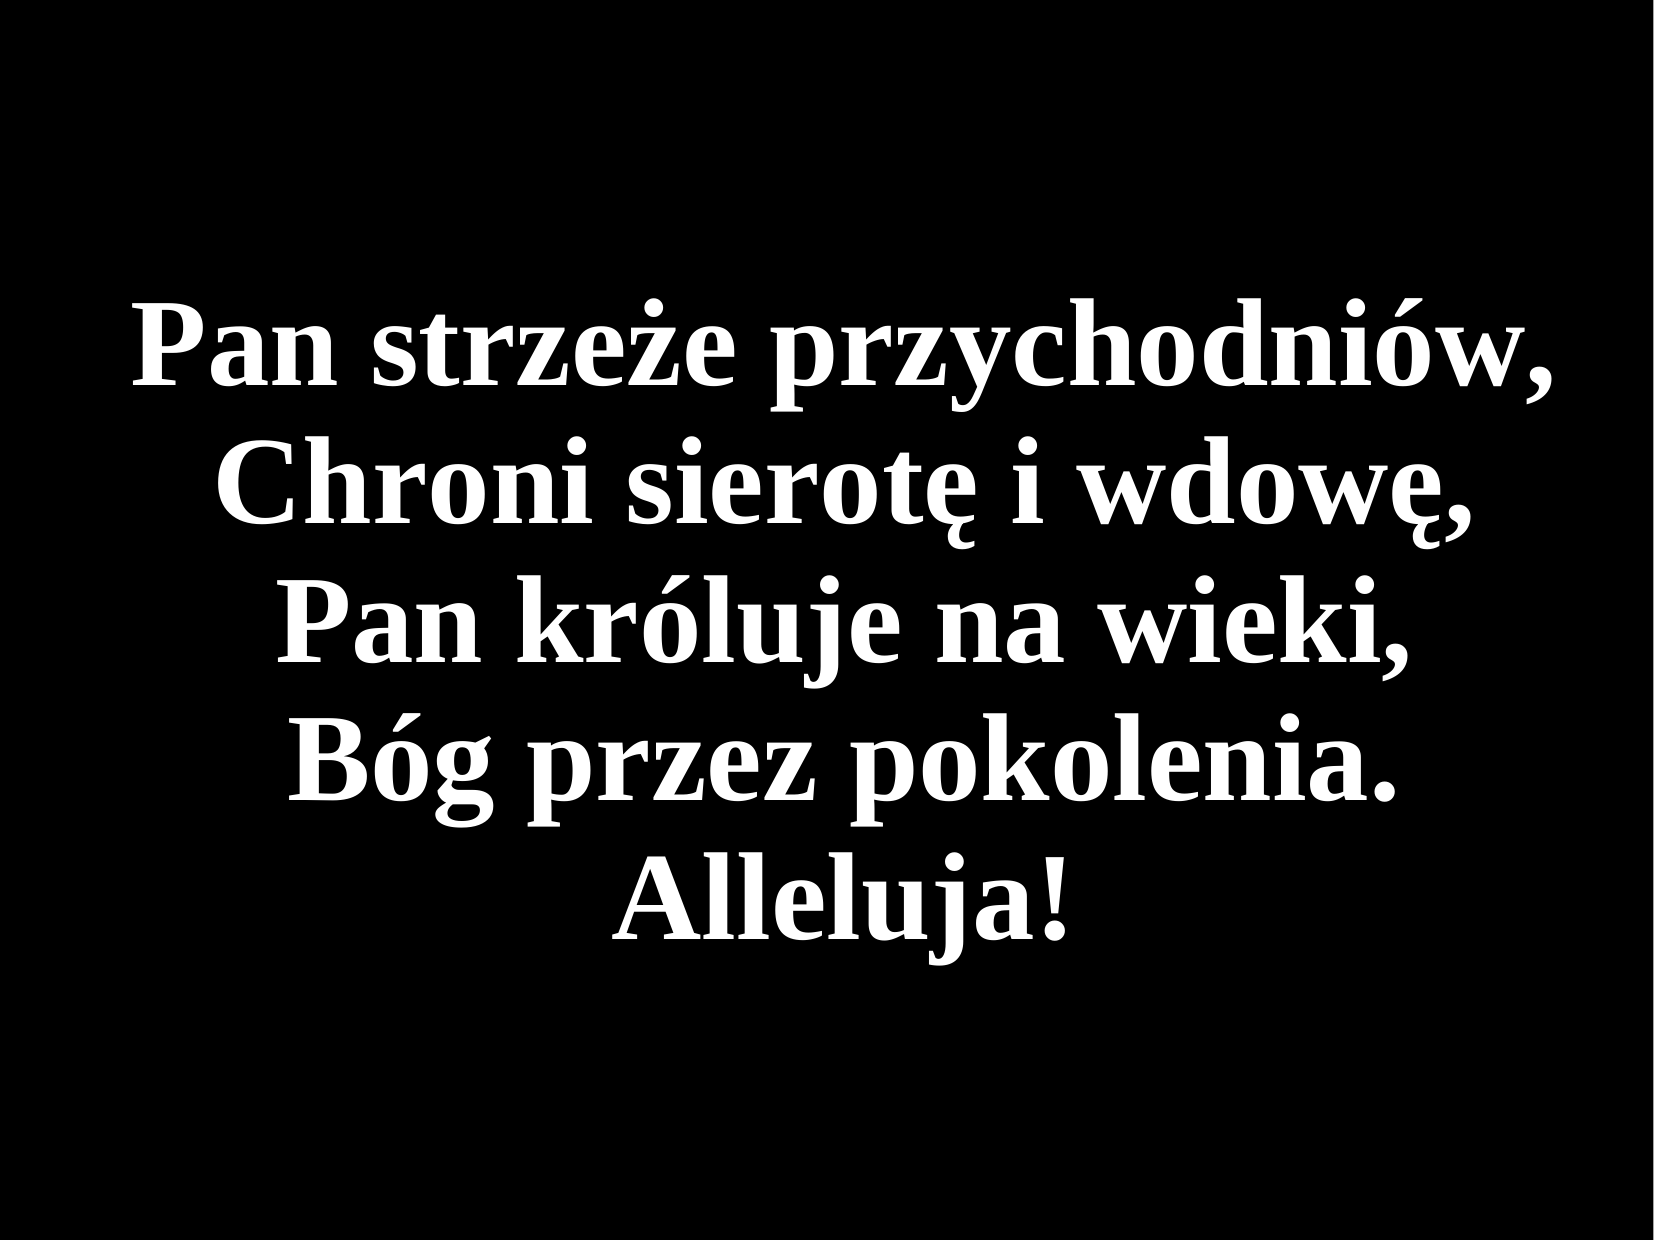

# Pan strzeże przychodniów,
Chroni sierotę i wdowę,
Pan króluje na wieki,
Bóg przez pokolenia.
Alleluja!